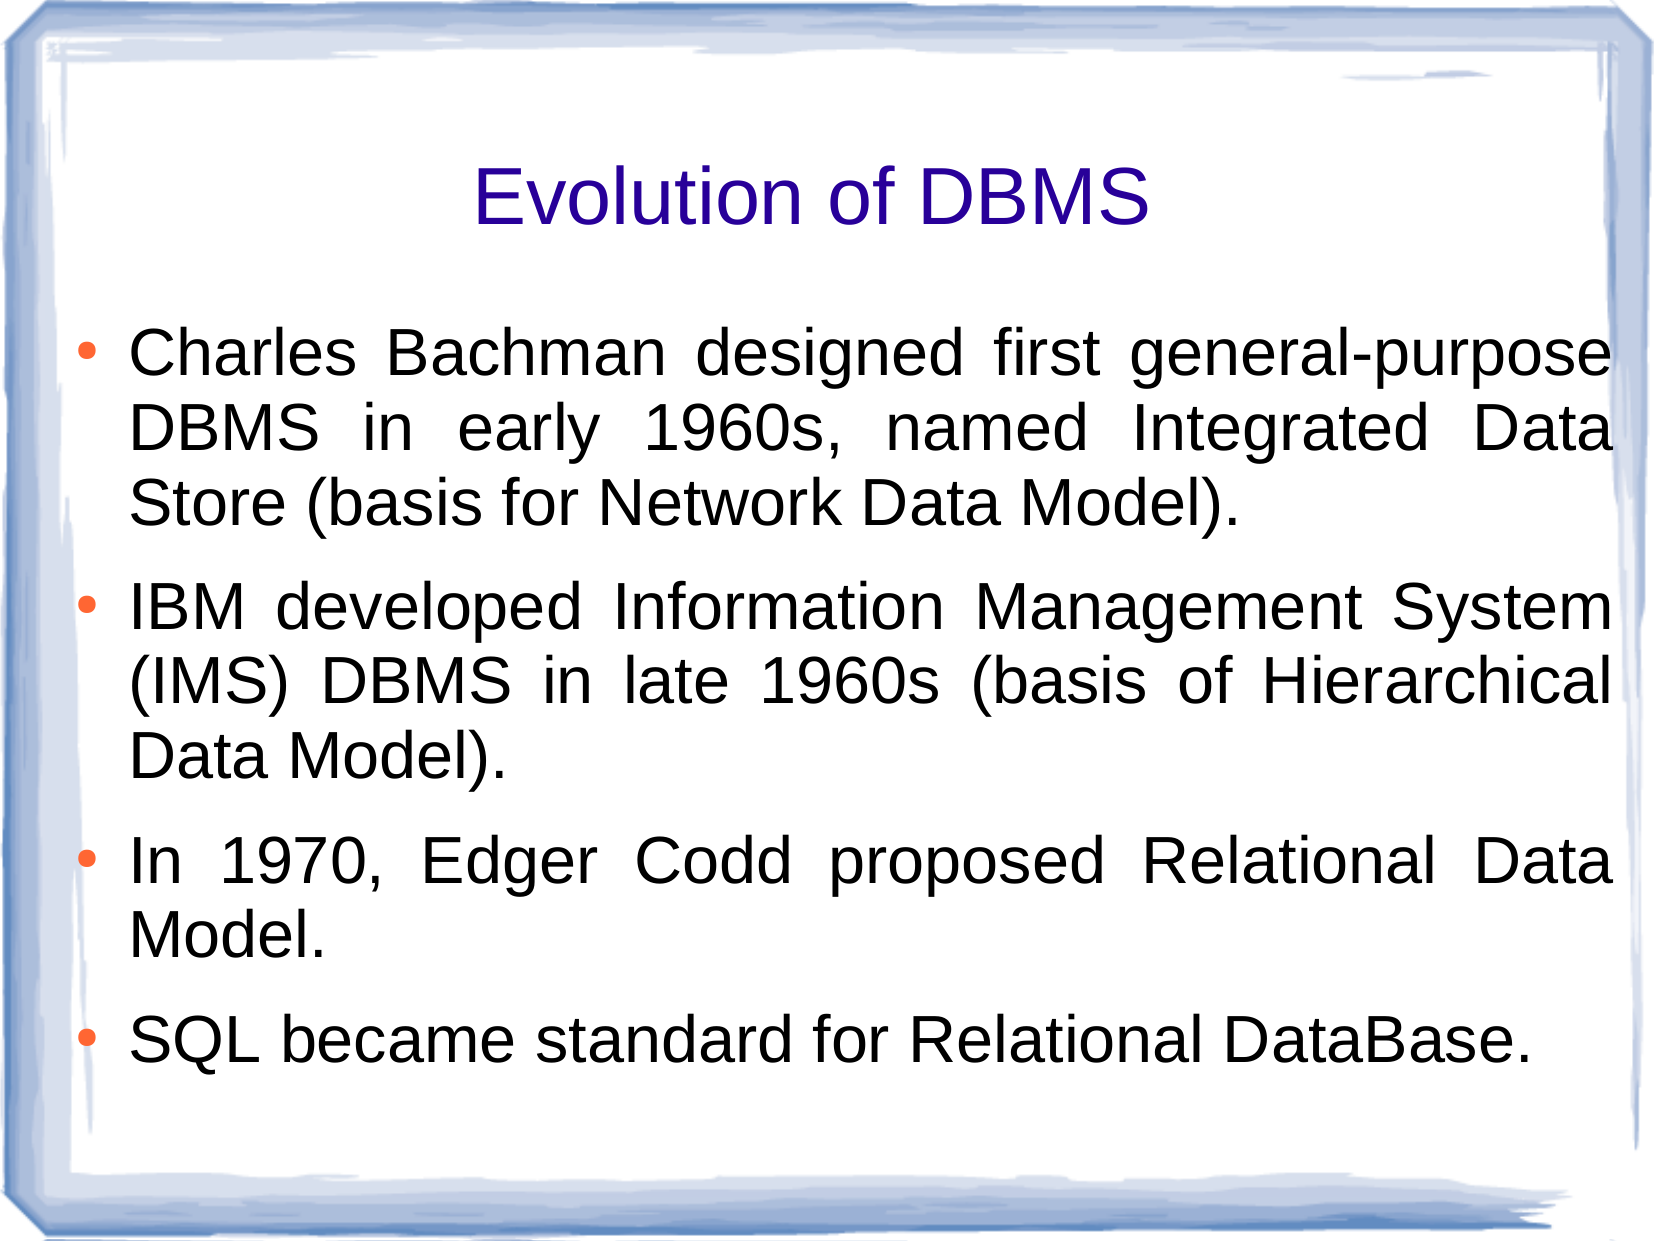

# Evolution of DBMS
Charles Bachman designed first general-purpose DBMS in early 1960s, named Integrated Data Store (basis for Network Data Model).
IBM developed Information Management System (IMS) DBMS in late 1960s (basis of Hierarchical Data Model).
In 1970, Edger Codd proposed Relational Data Model.
SQL became standard for Relational DataBase.